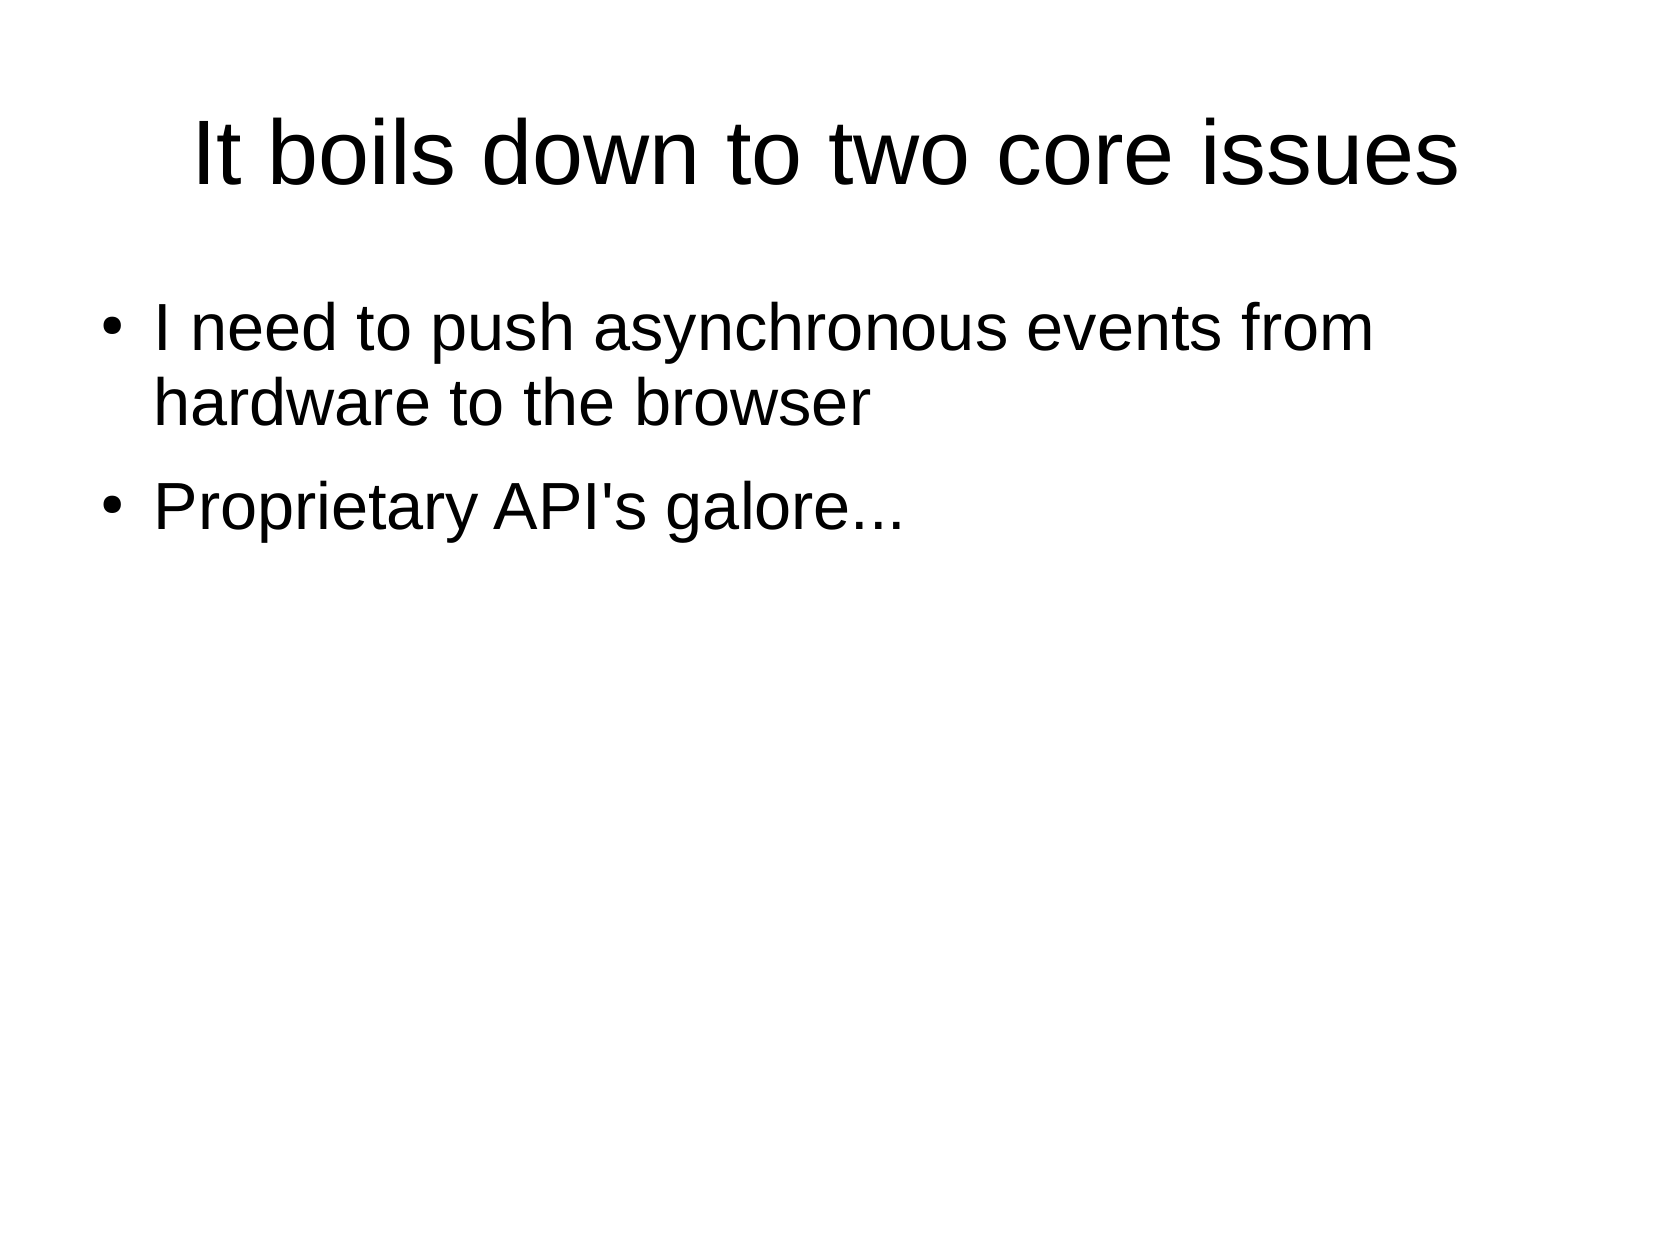

# It boils down to two core issues
I need to push asynchronous events from hardware to the browser
Proprietary API's galore...